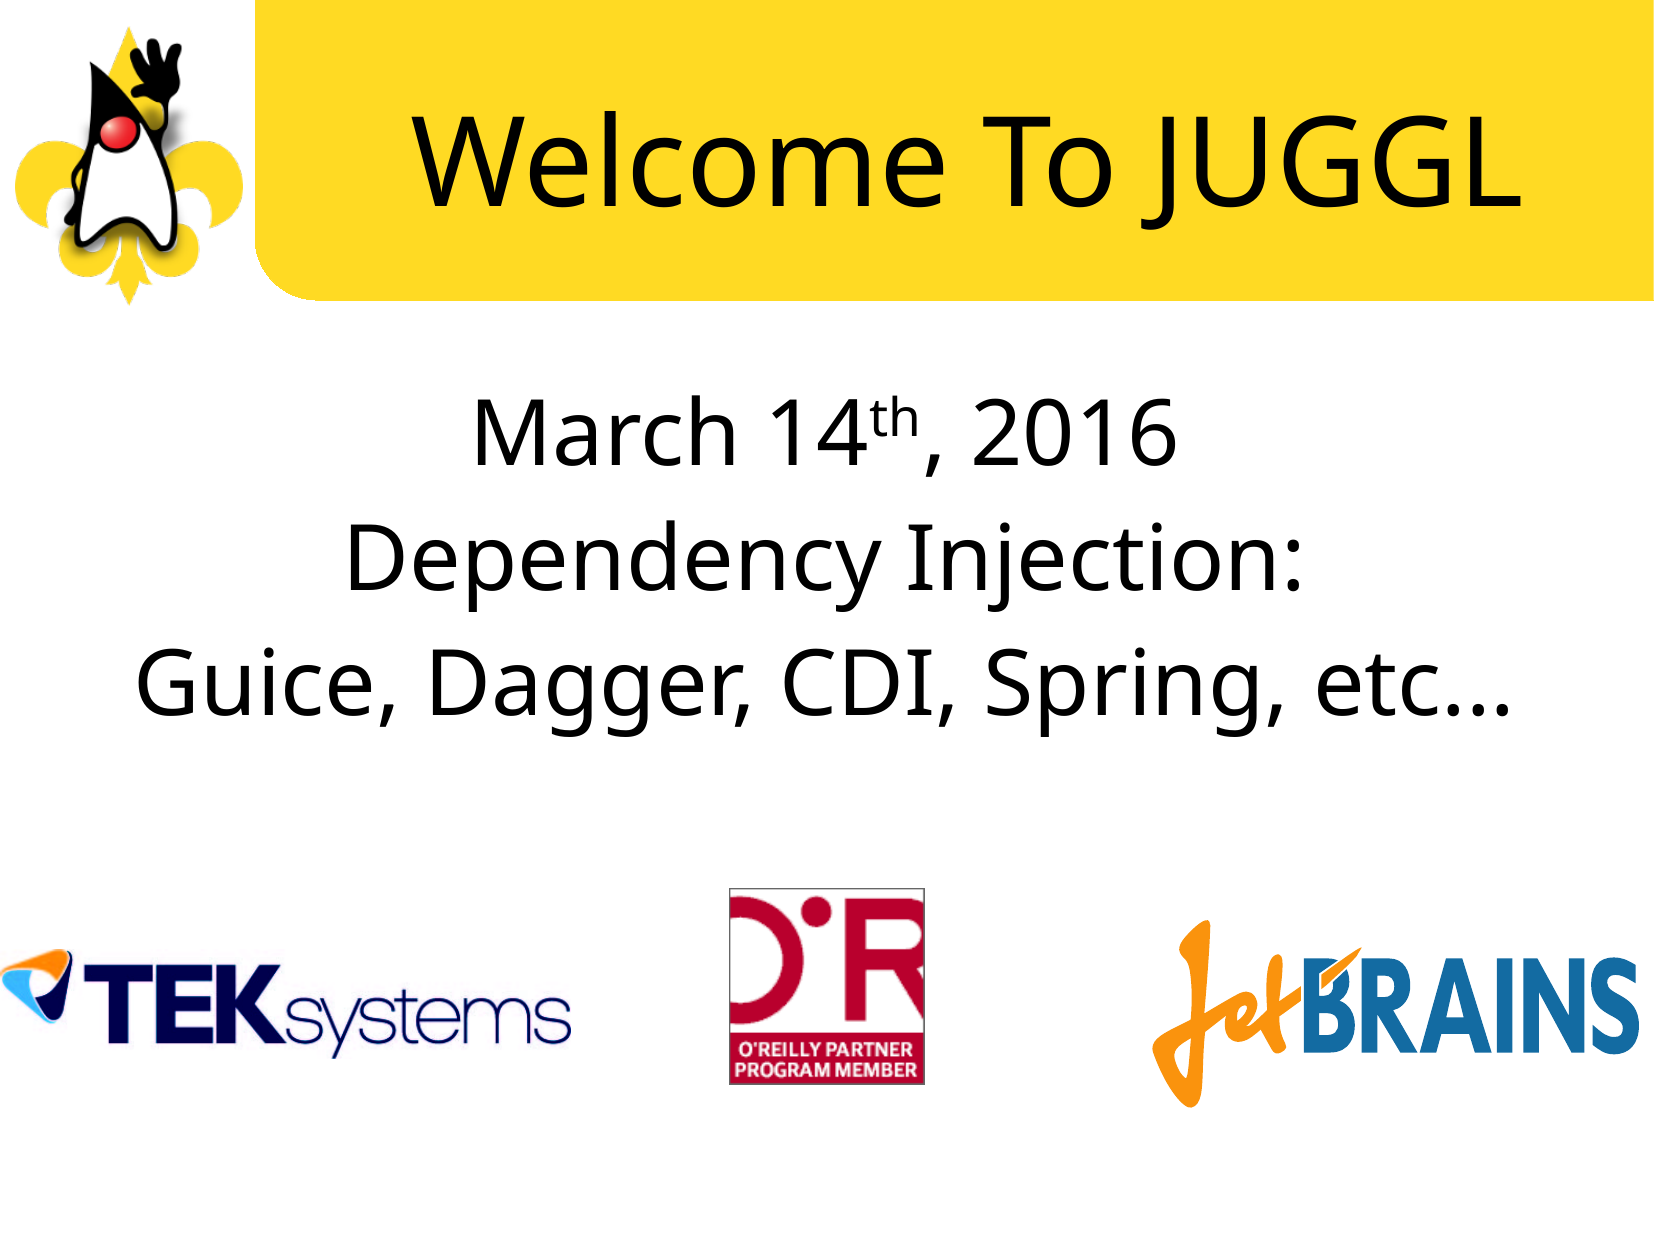

# Welcome To JUGGL
March 14th, 2016
Dependency Injection:
Guice, Dagger, CDI, Spring, etc...